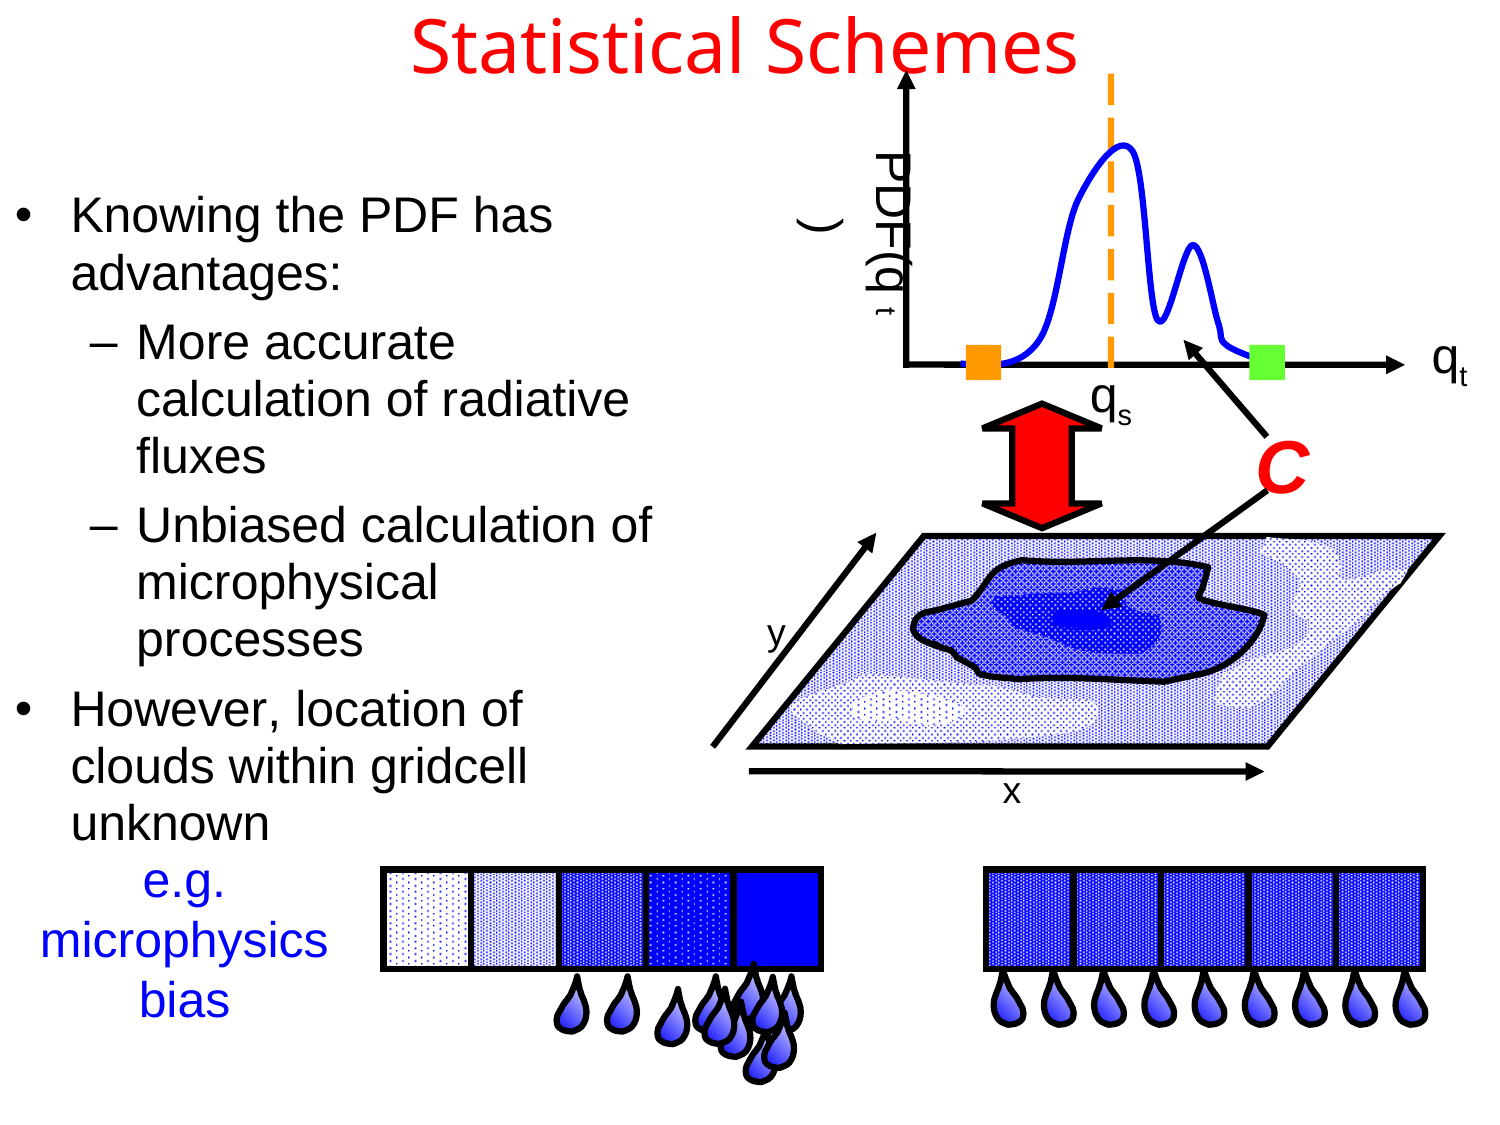

# Statistical Schemes
qs
PDF(qt)‏
qt
Knowing the PDF has advantages:
More accurate calculation of radiative fluxes
Unbiased calculation of microphysical processes
However, location of clouds within gridcell unknown
C
y
x
e.g. microphysics
bias